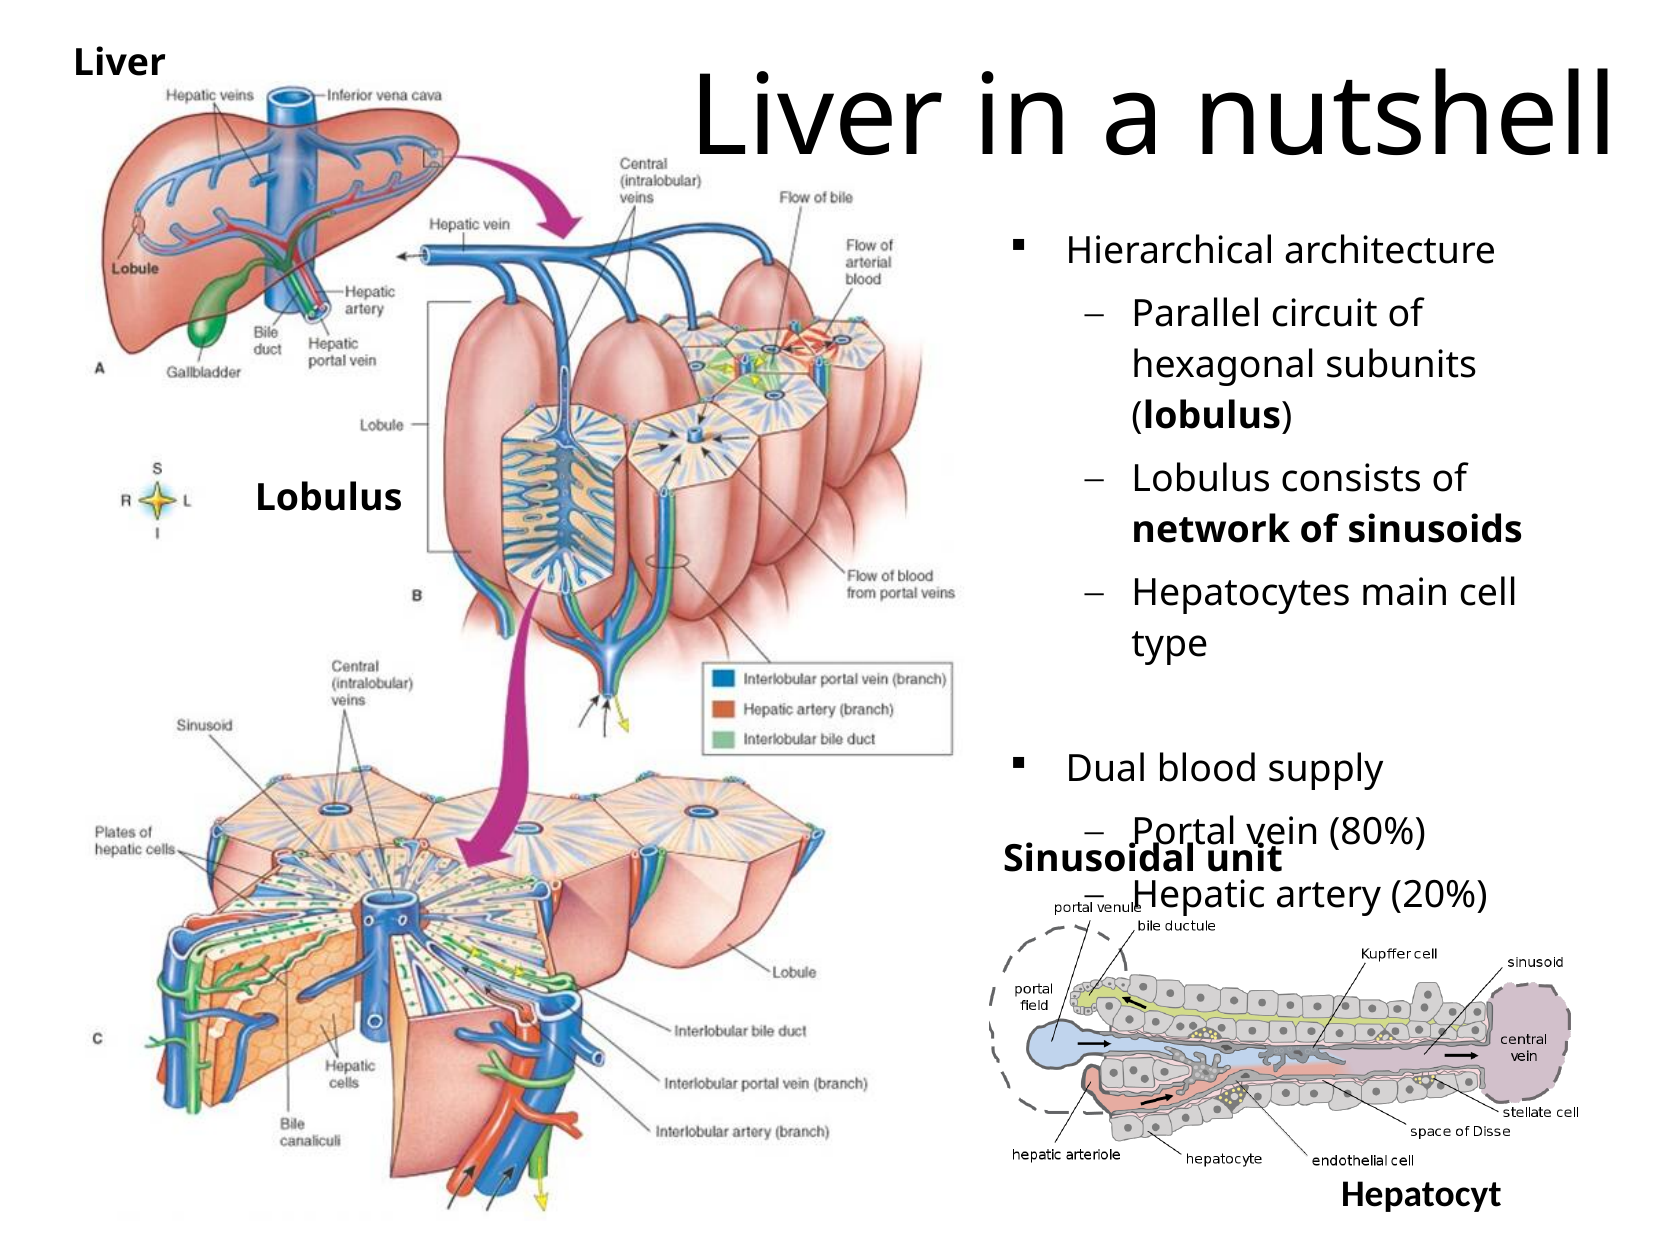

# Liver in a nutshell
Liver
Hierarchical architecture
Parallel circuit of hexagonal subunits (lobulus)
Lobulus consists of network of sinusoids
Hepatocytes main cell type
Dual blood supply
Portal vein (80%)
Hepatic artery (20%)
Lobulus
Sinusoidal unit
Hepatocyt